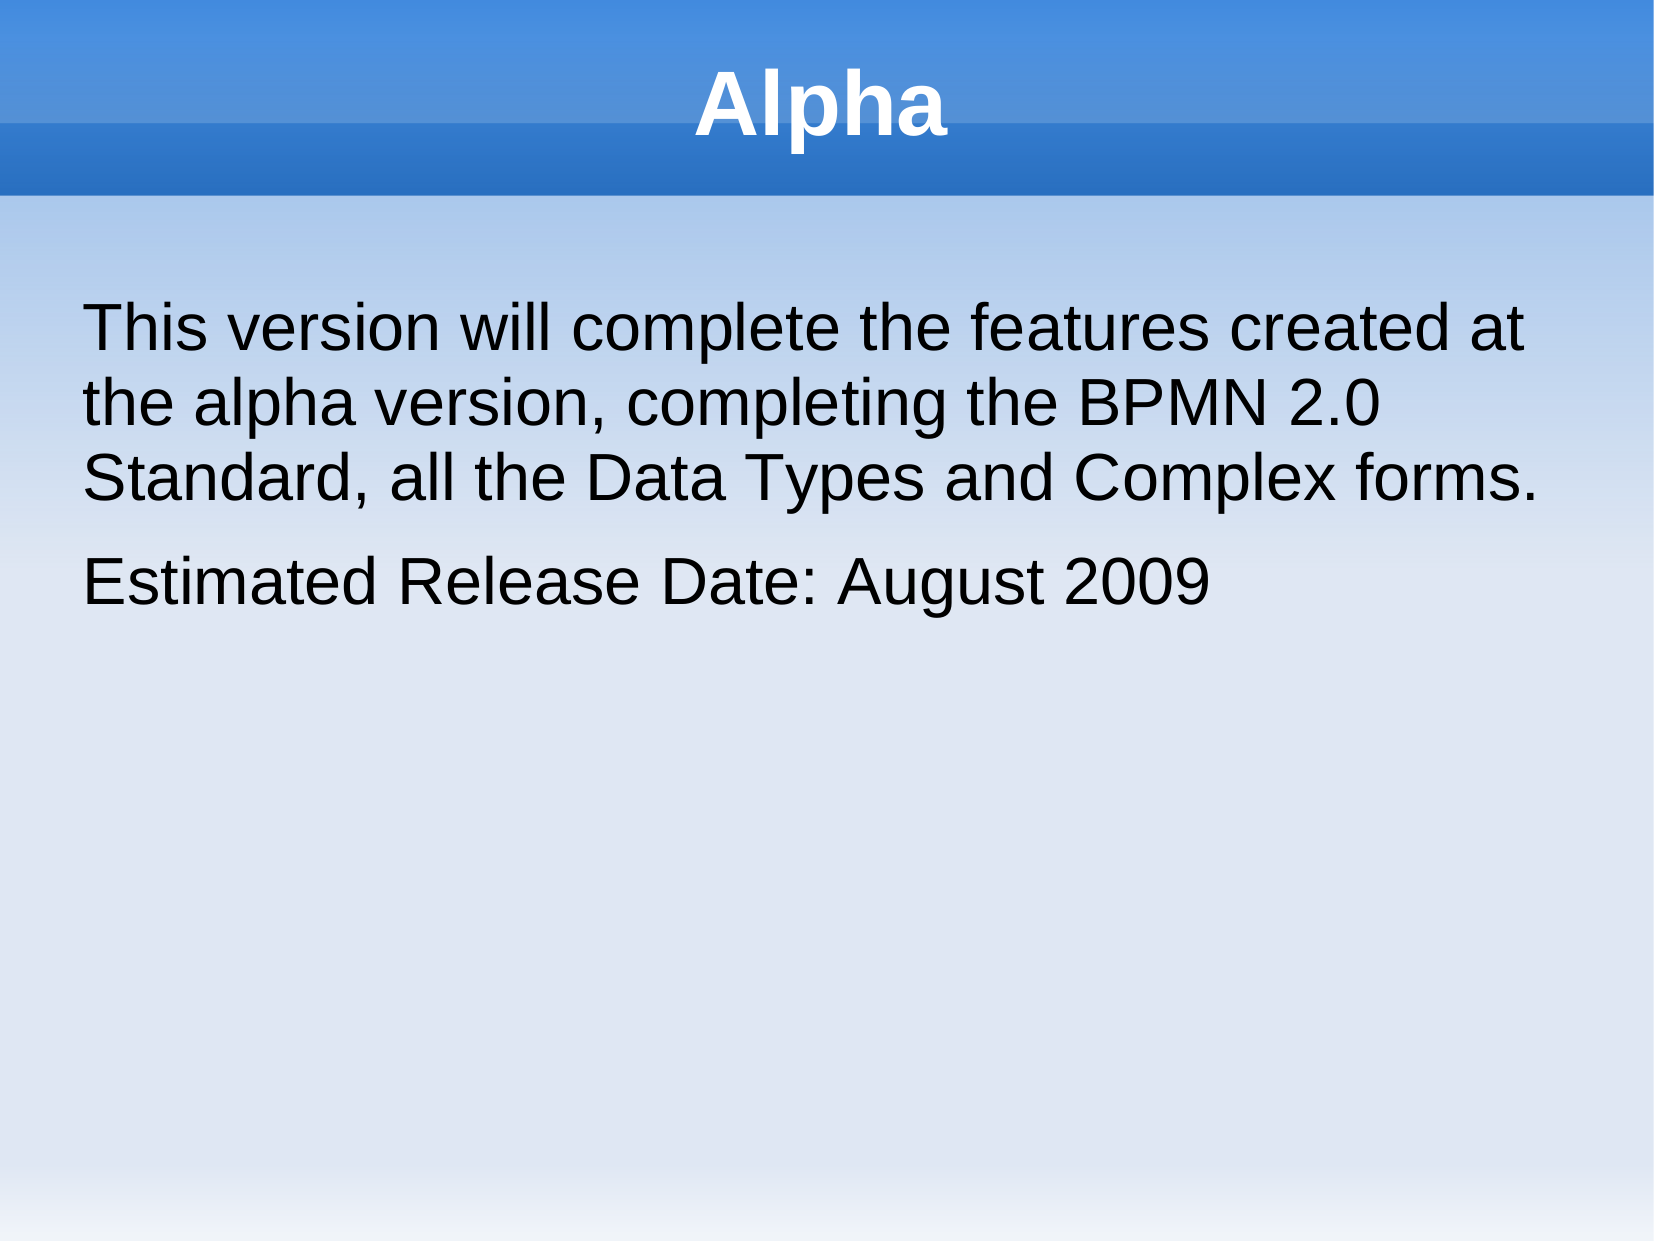

# Alpha
This version will complete the features created at the alpha version, completing the BPMN 2.0 Standard, all the Data Types and Complex forms.
Estimated Release Date: August 2009